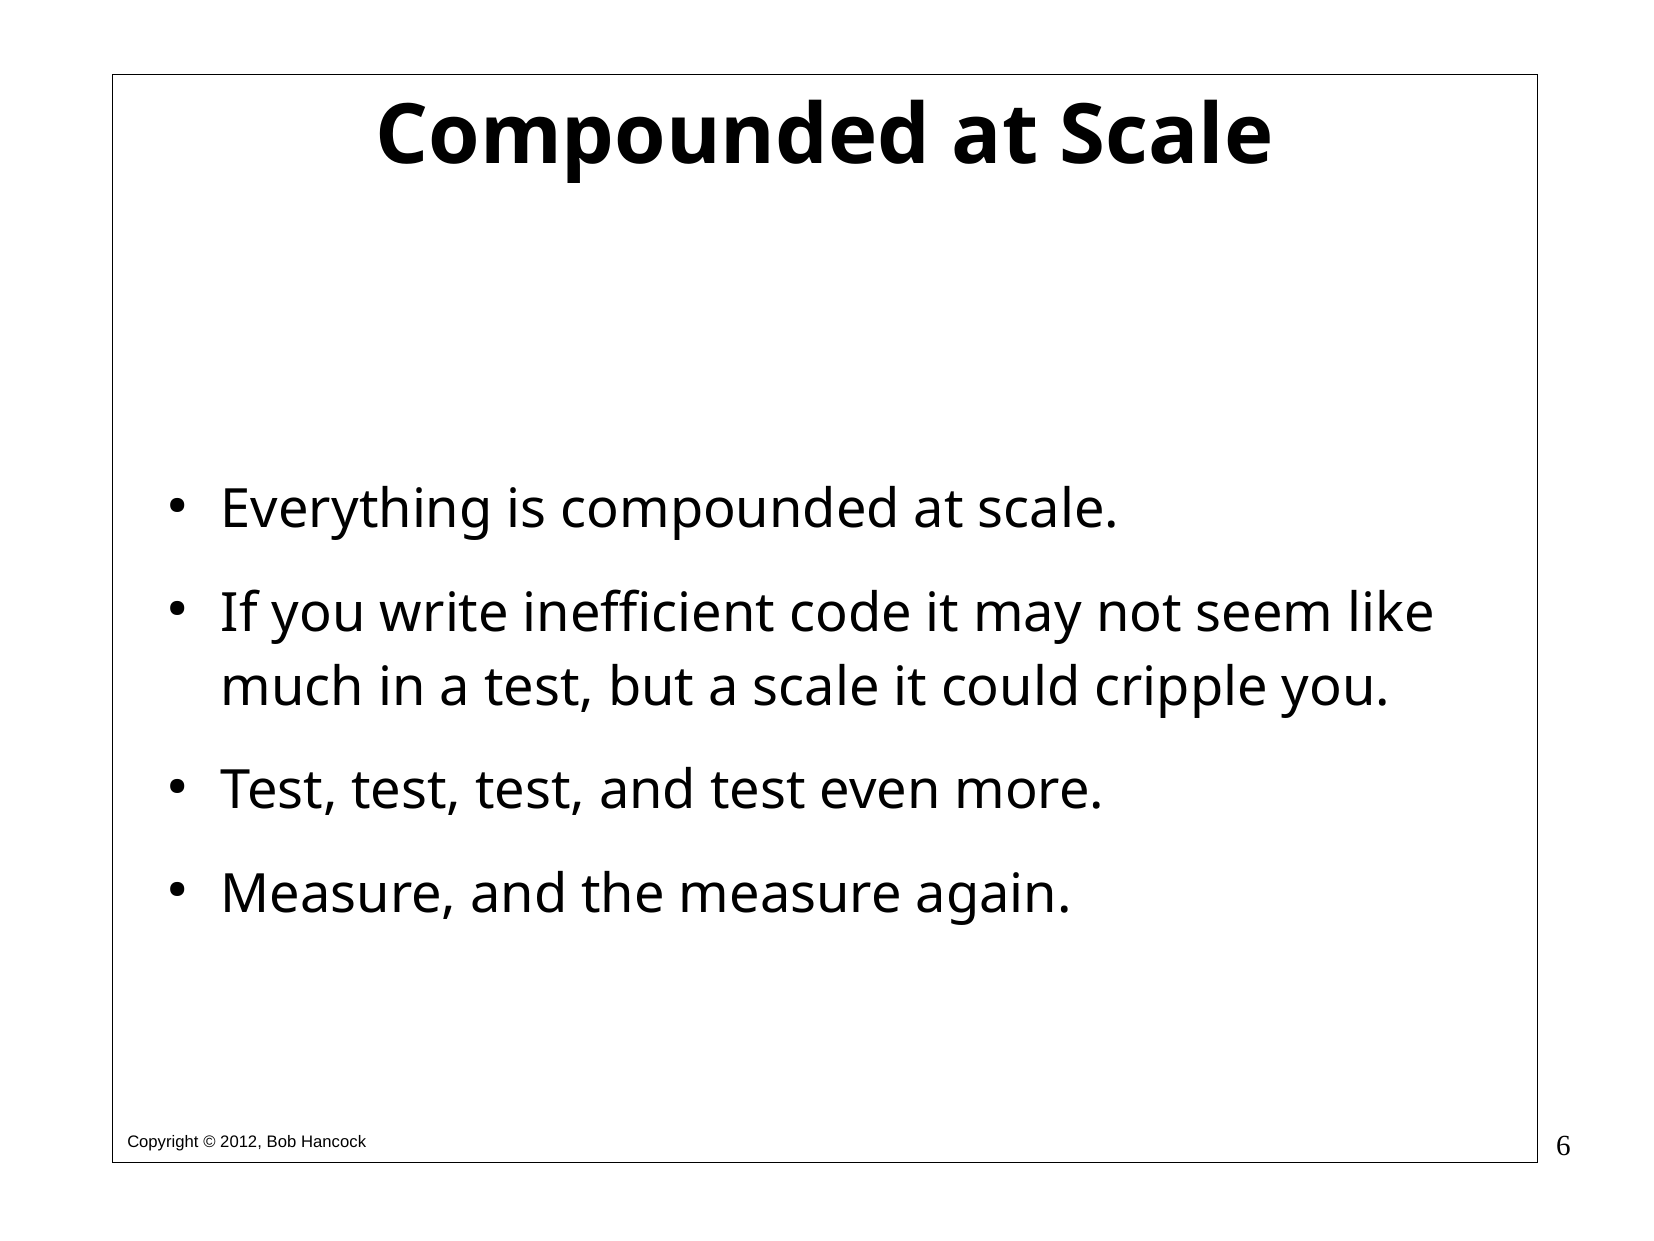

# Compounded at Scale
Everything is compounded at scale.
If you write inefficient code it may not seem like much in a test, but a scale it could cripple you.
Test, test, test, and test even more.
Measure, and the measure again.
Copyright © 2012, Bob Hancock
6